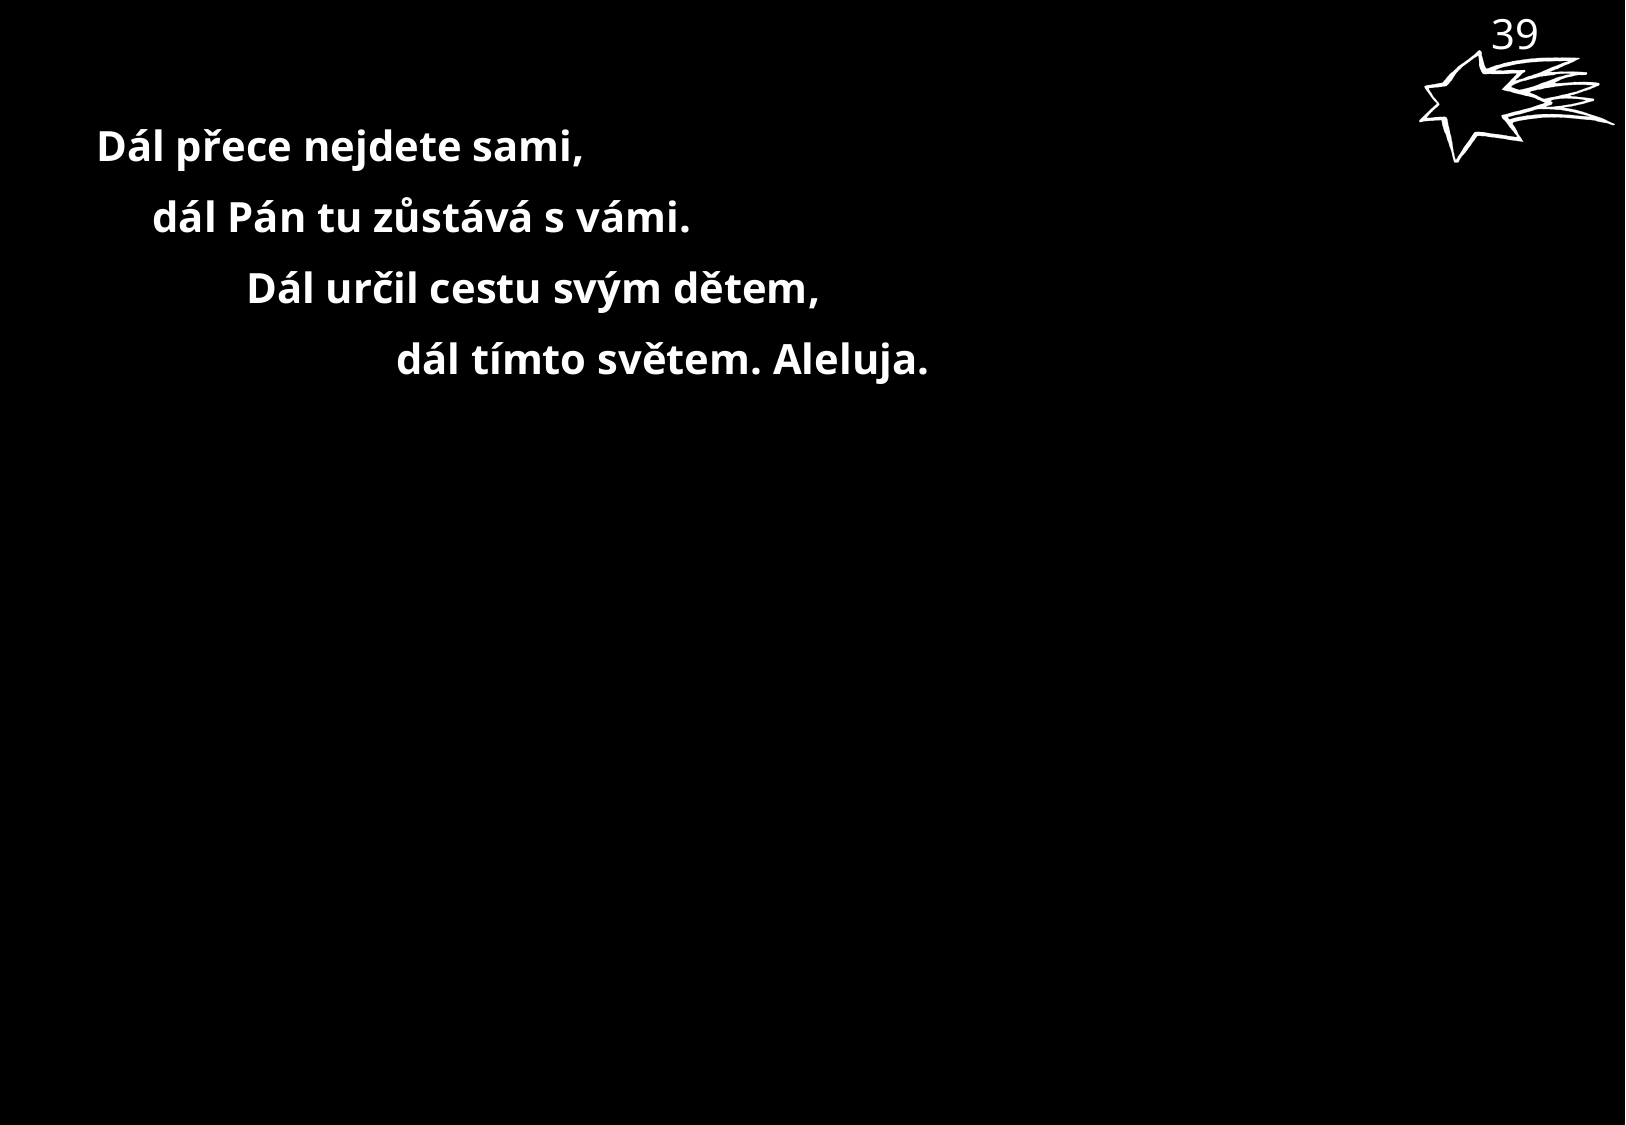

39
# Dál přece nejdete sami,
	dál Pán tu zůstává s vámi.
		Dál určil cestu svým dětem,
			dál tímto světem. Aleluja.